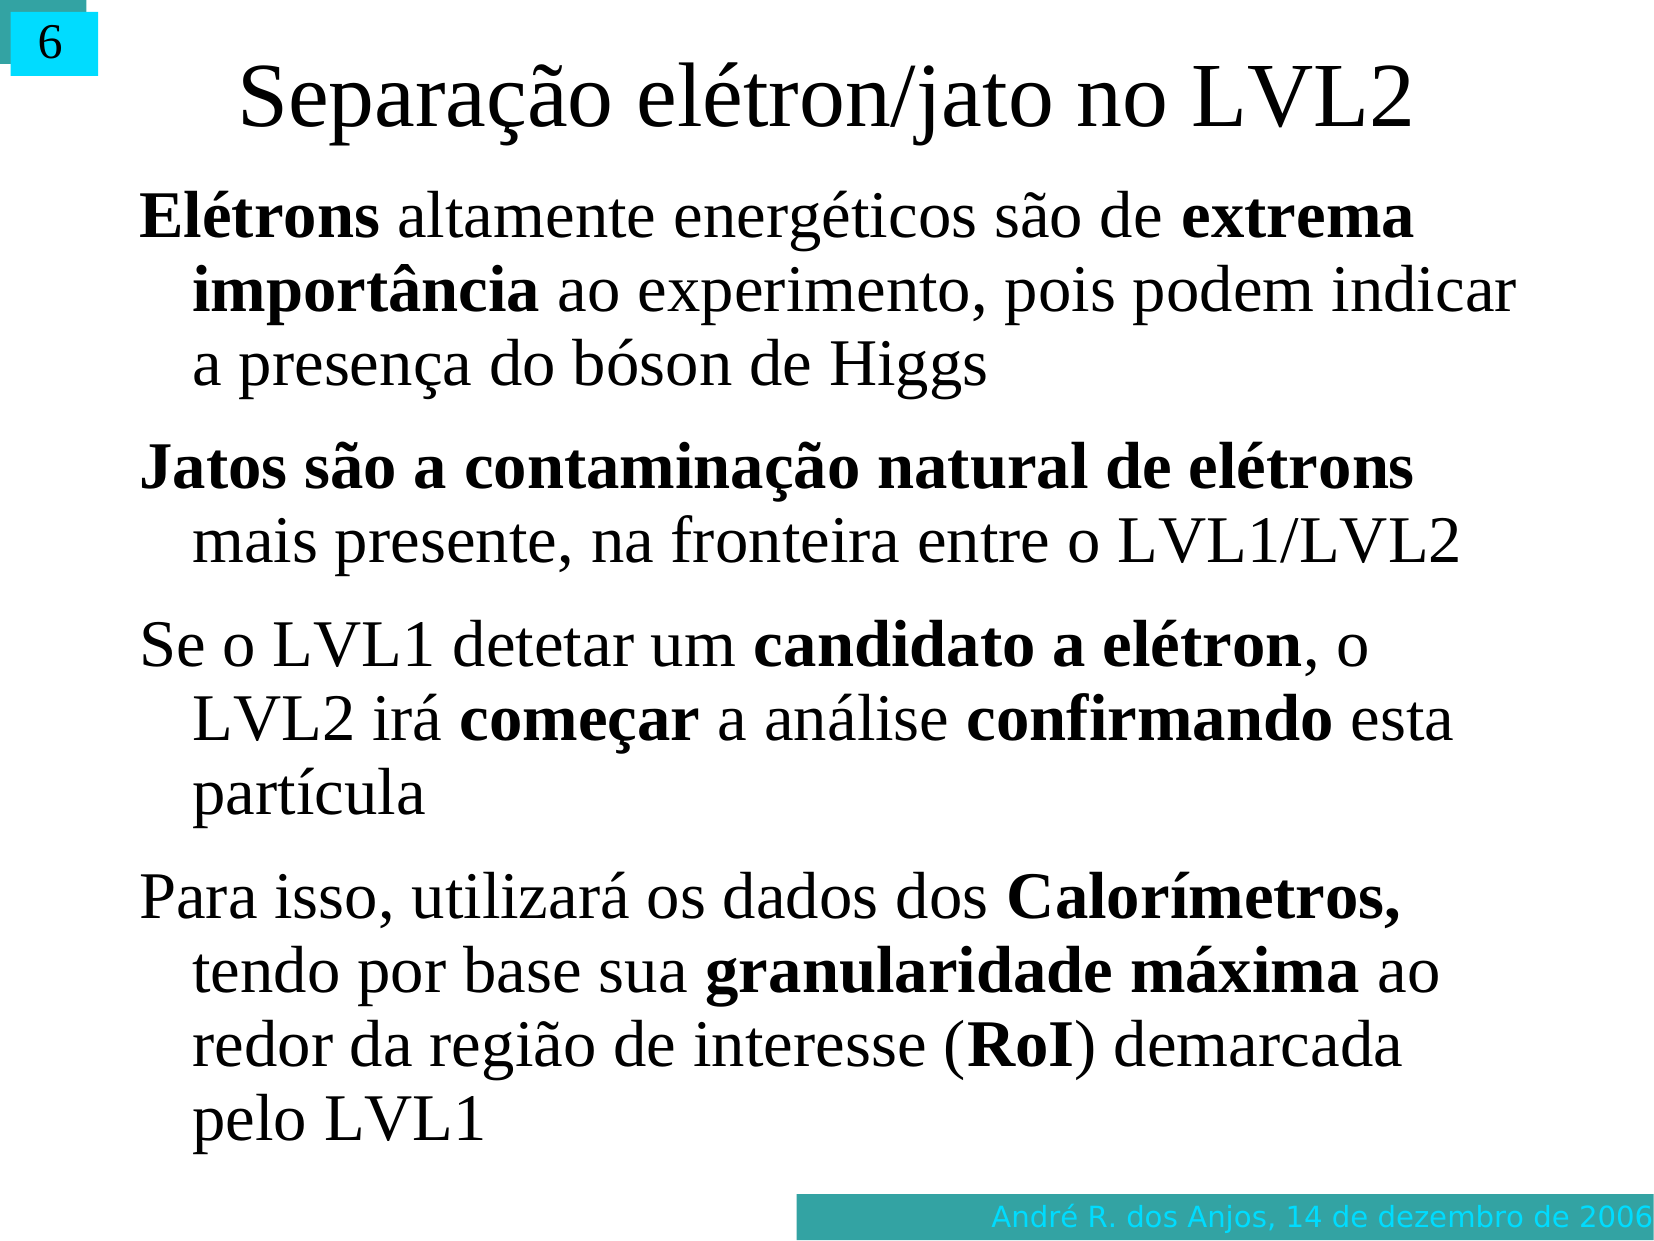

# Separação elétron/jato no LVL2
Elétrons altamente energéticos são de extrema importância ao experimento, pois podem indicar a presença do bóson de Higgs
Jatos são a contaminação natural de elétrons mais presente, na fronteira entre o LVL1/LVL2
Se o LVL1 detetar um candidato a elétron, o LVL2 irá começar a análise confirmando esta partícula
Para isso, utilizará os dados dos Calorímetros, tendo por base sua granularidade máxima ao redor da região de interesse (RoI) demarcada pelo LVL1